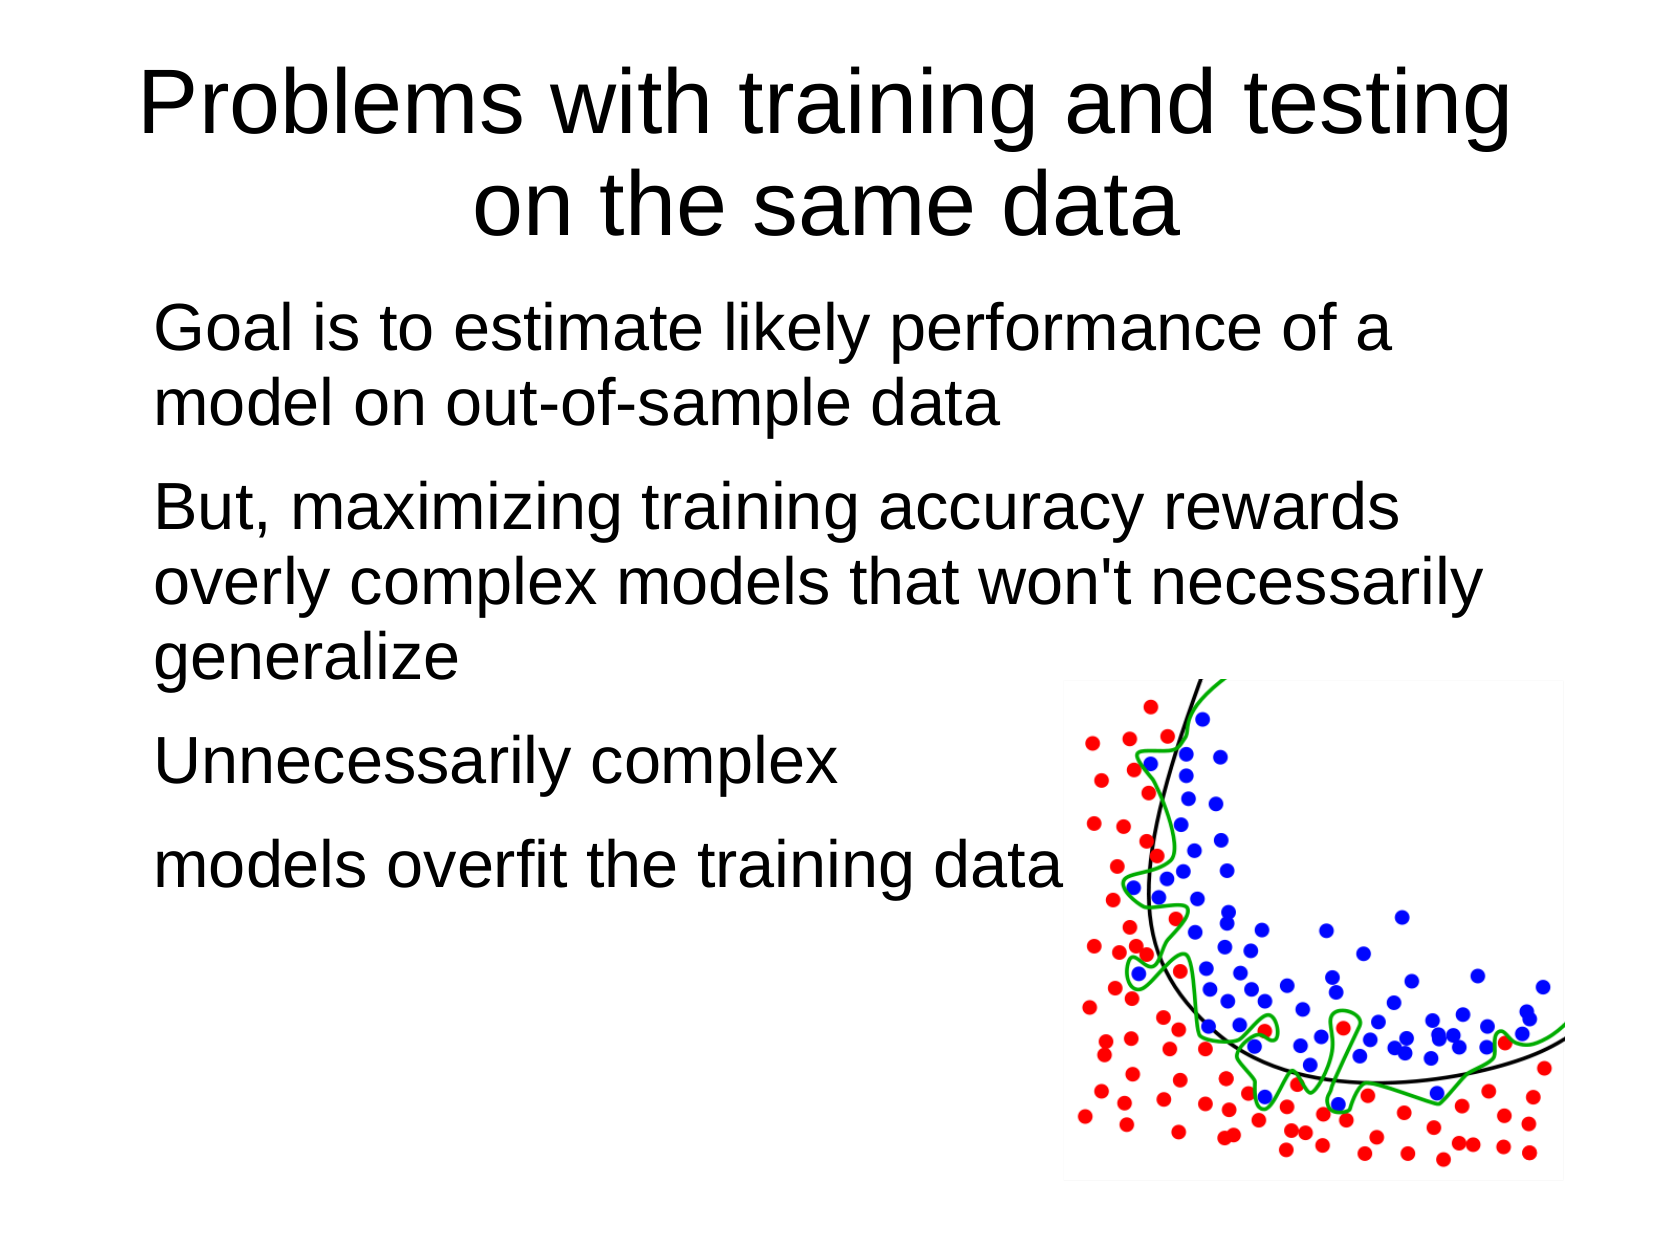

# Problems with training and testing on the same data
Goal is to estimate likely performance of a model on out-of-sample data
But, maximizing training accuracy rewards overly complex models that won't necessarily generalize
Unnecessarily complex
models overfit the training data